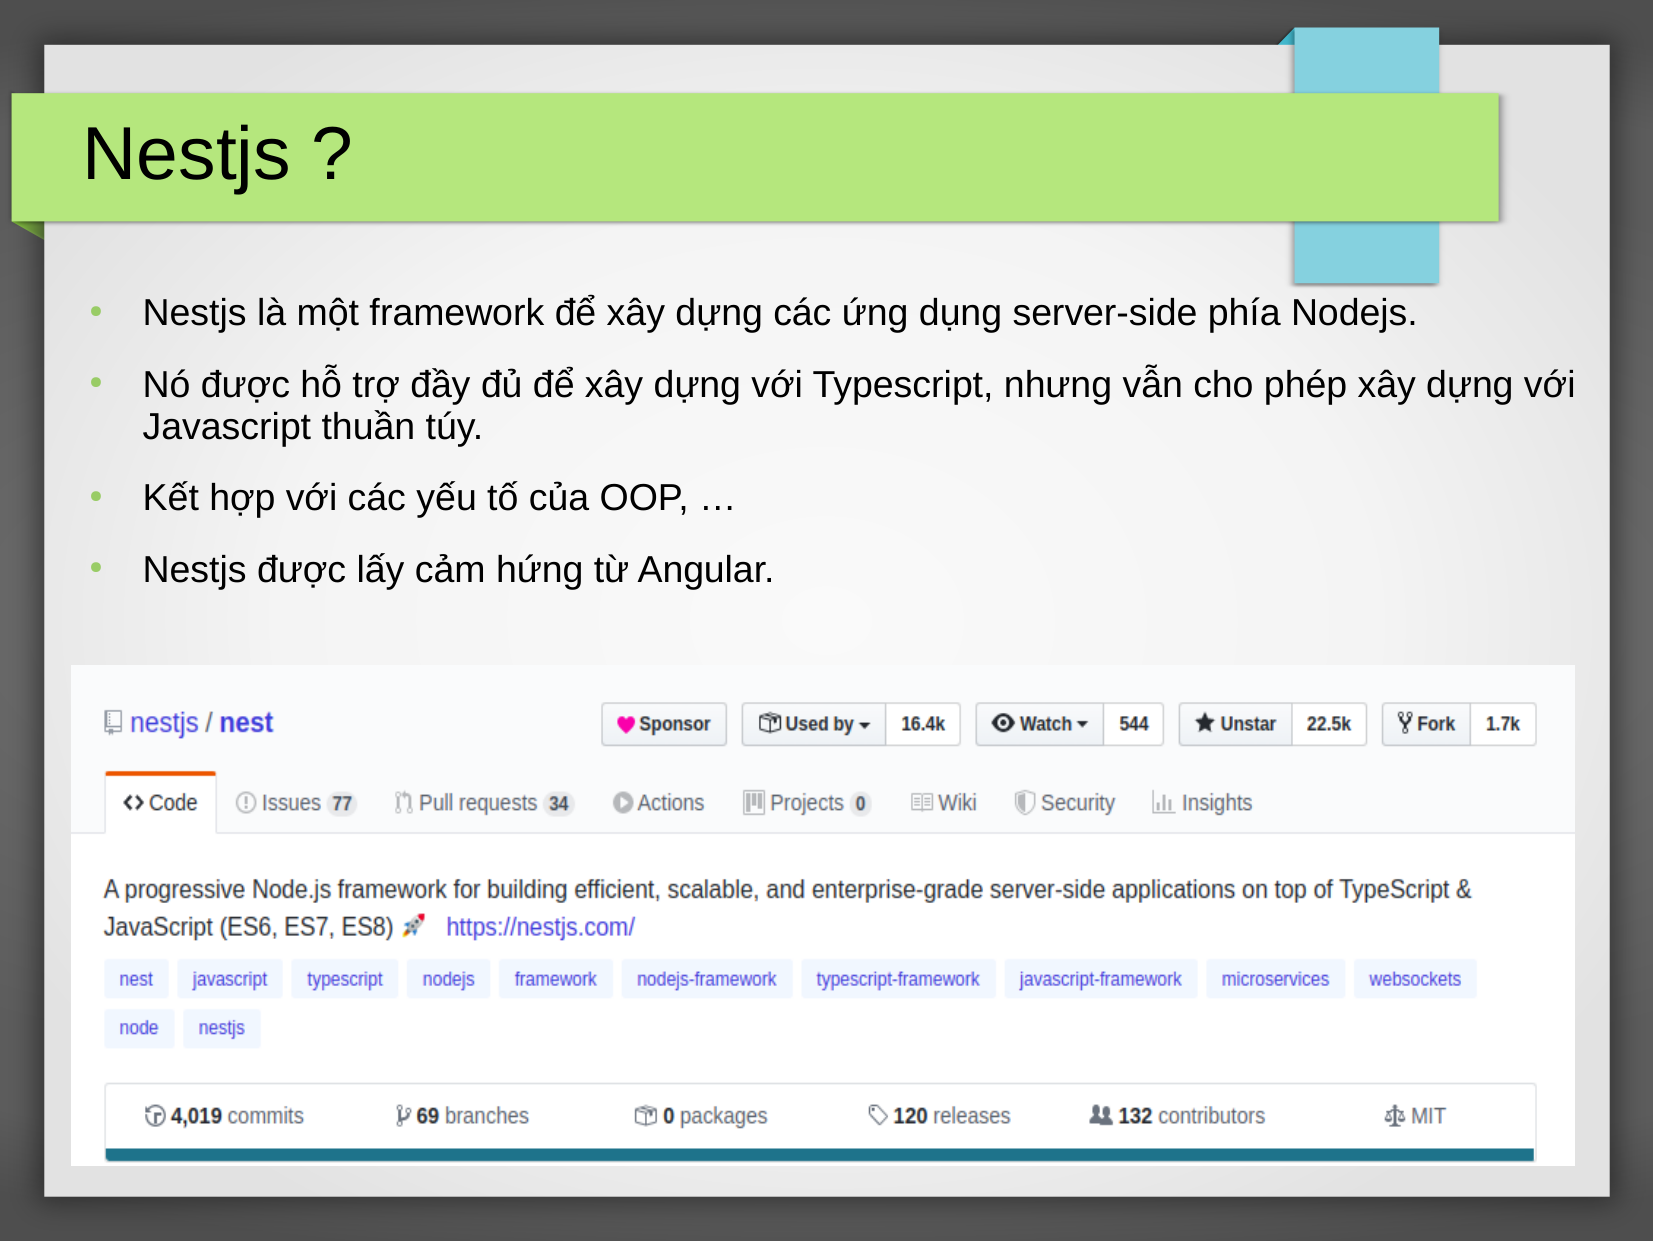

# Nestjs ?
Nestjs là một framework để xây dựng các ứng dụng server-side phía Nodejs.
Nó được hỗ trợ đầy đủ để xây dựng với Typescript, nhưng vẫn cho phép xây dựng với Javascript thuần túy.
Kết hợp với các yếu tố của OOP, …
Nestjs được lấy cảm hứng từ Angular.